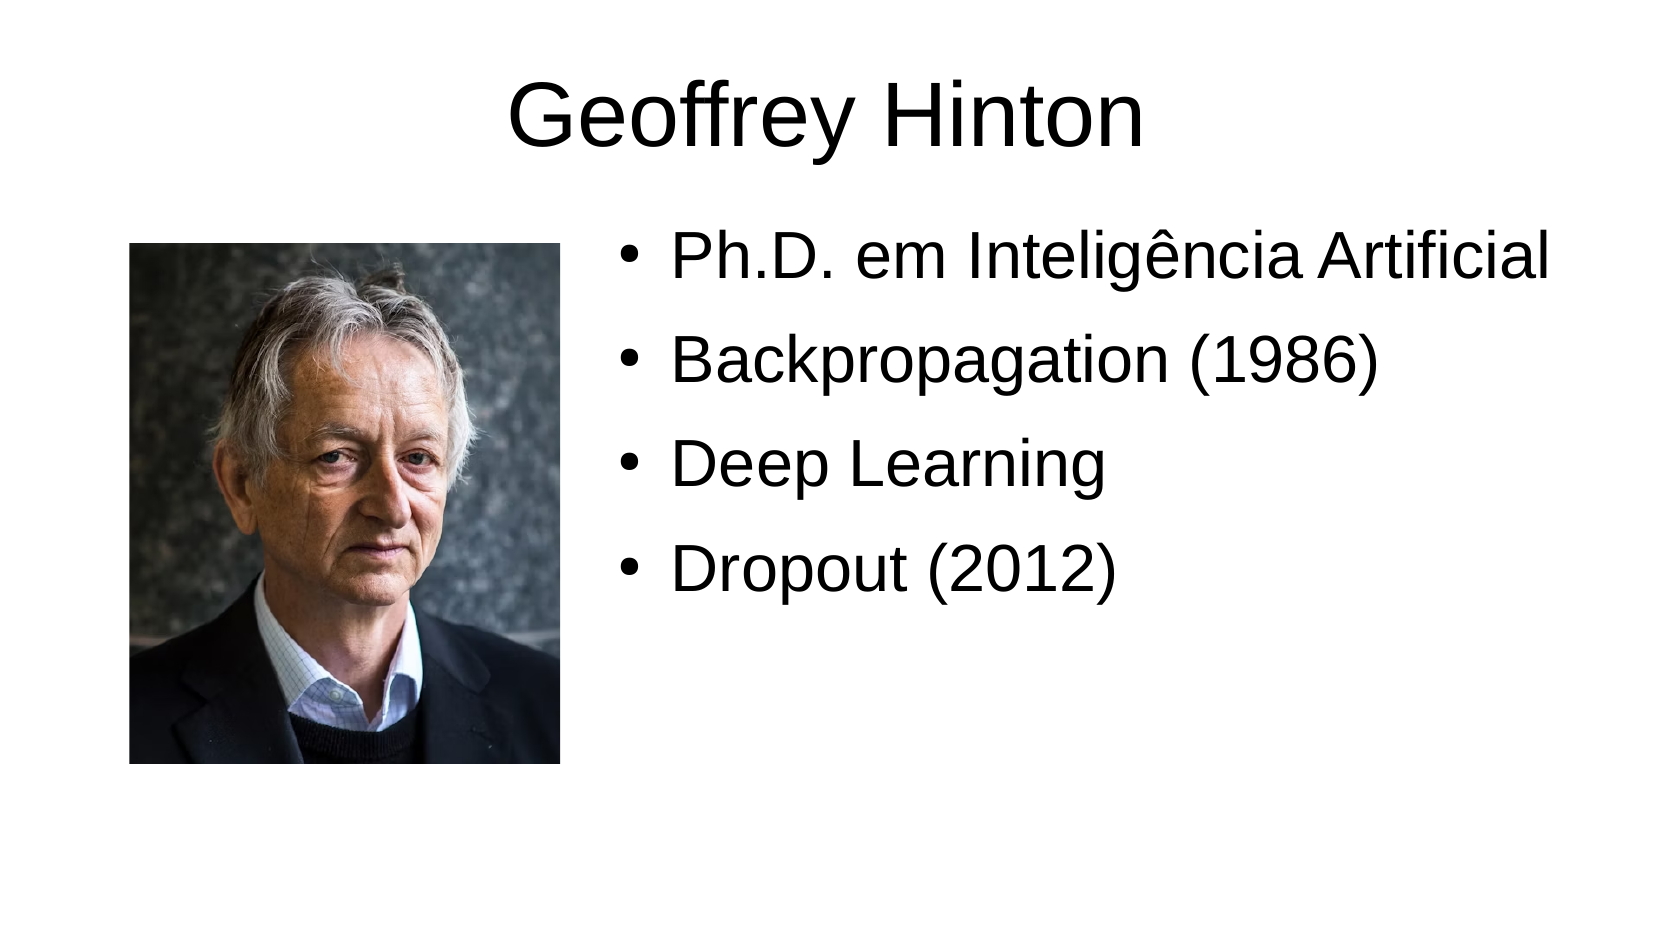

# Geoffrey Hinton
Ph.D. em Inteligência Artificial
Backpropagation (1986)
Deep Learning
Dropout (2012)